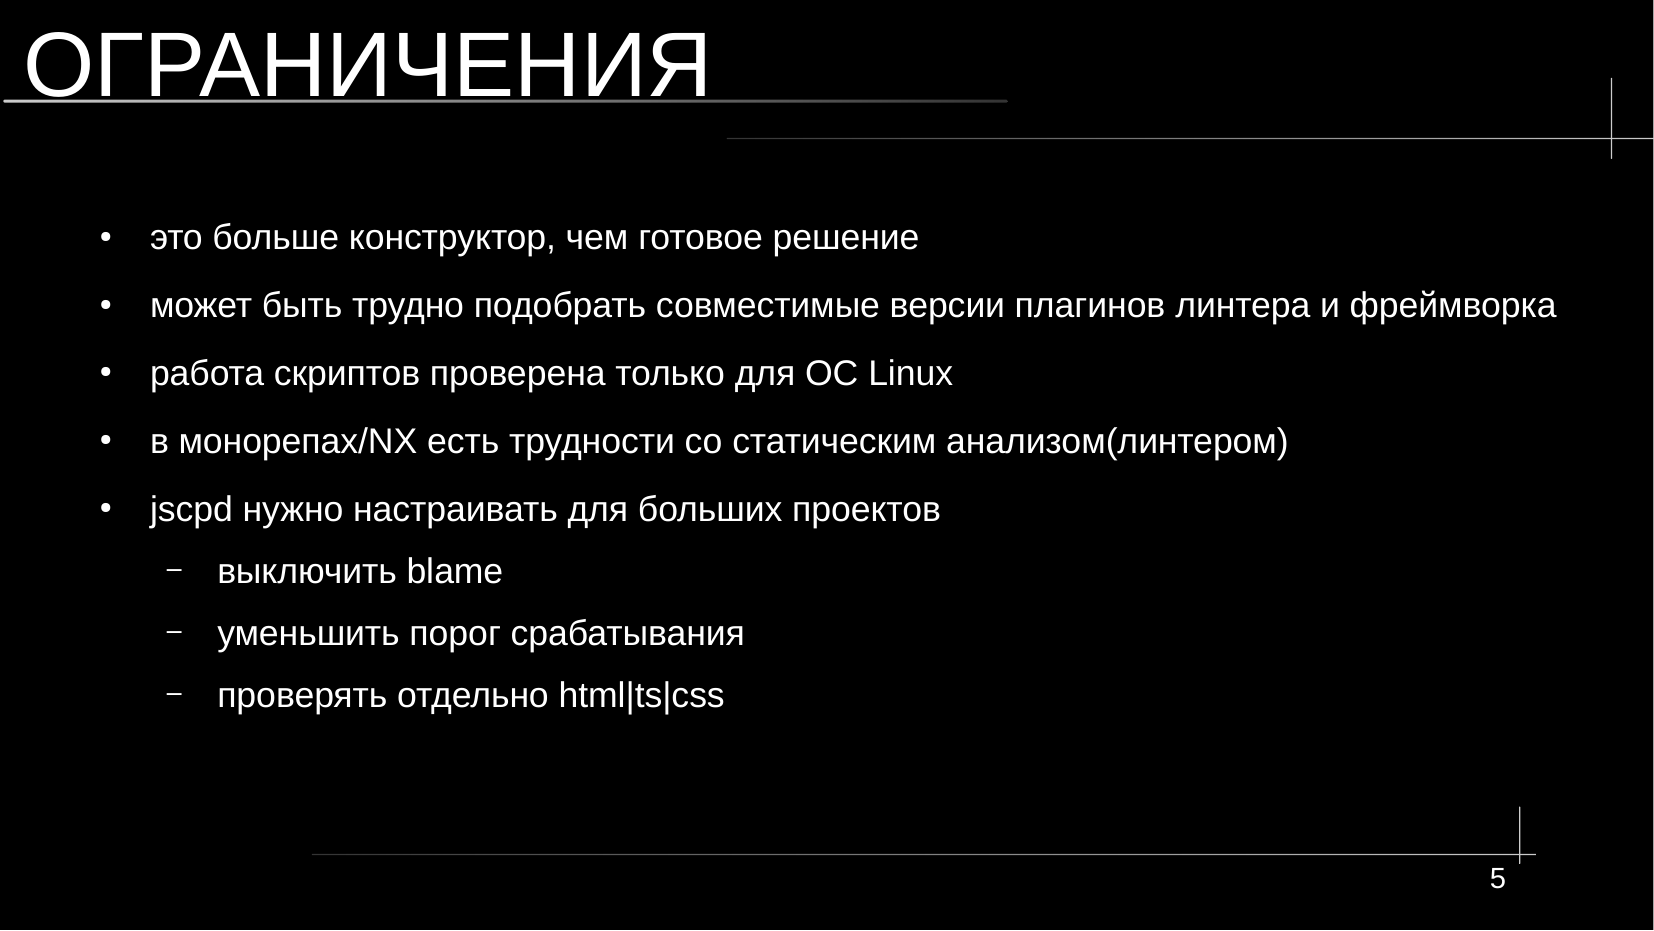

# ОГРАНИЧЕНИЯ
это больше конструктор, чем готовое решение
может быть трудно подобрать совместимые версии плагинов линтера и фреймворка
работа скриптов проверена только для ОС Linux
в монорепах/NX есть трудности со статическим анализом(линтером)
jscpd нужно настраивать для больших проектов
выключить blame
уменьшить порог срабатывания
проверять отдельно html|ts|css
5